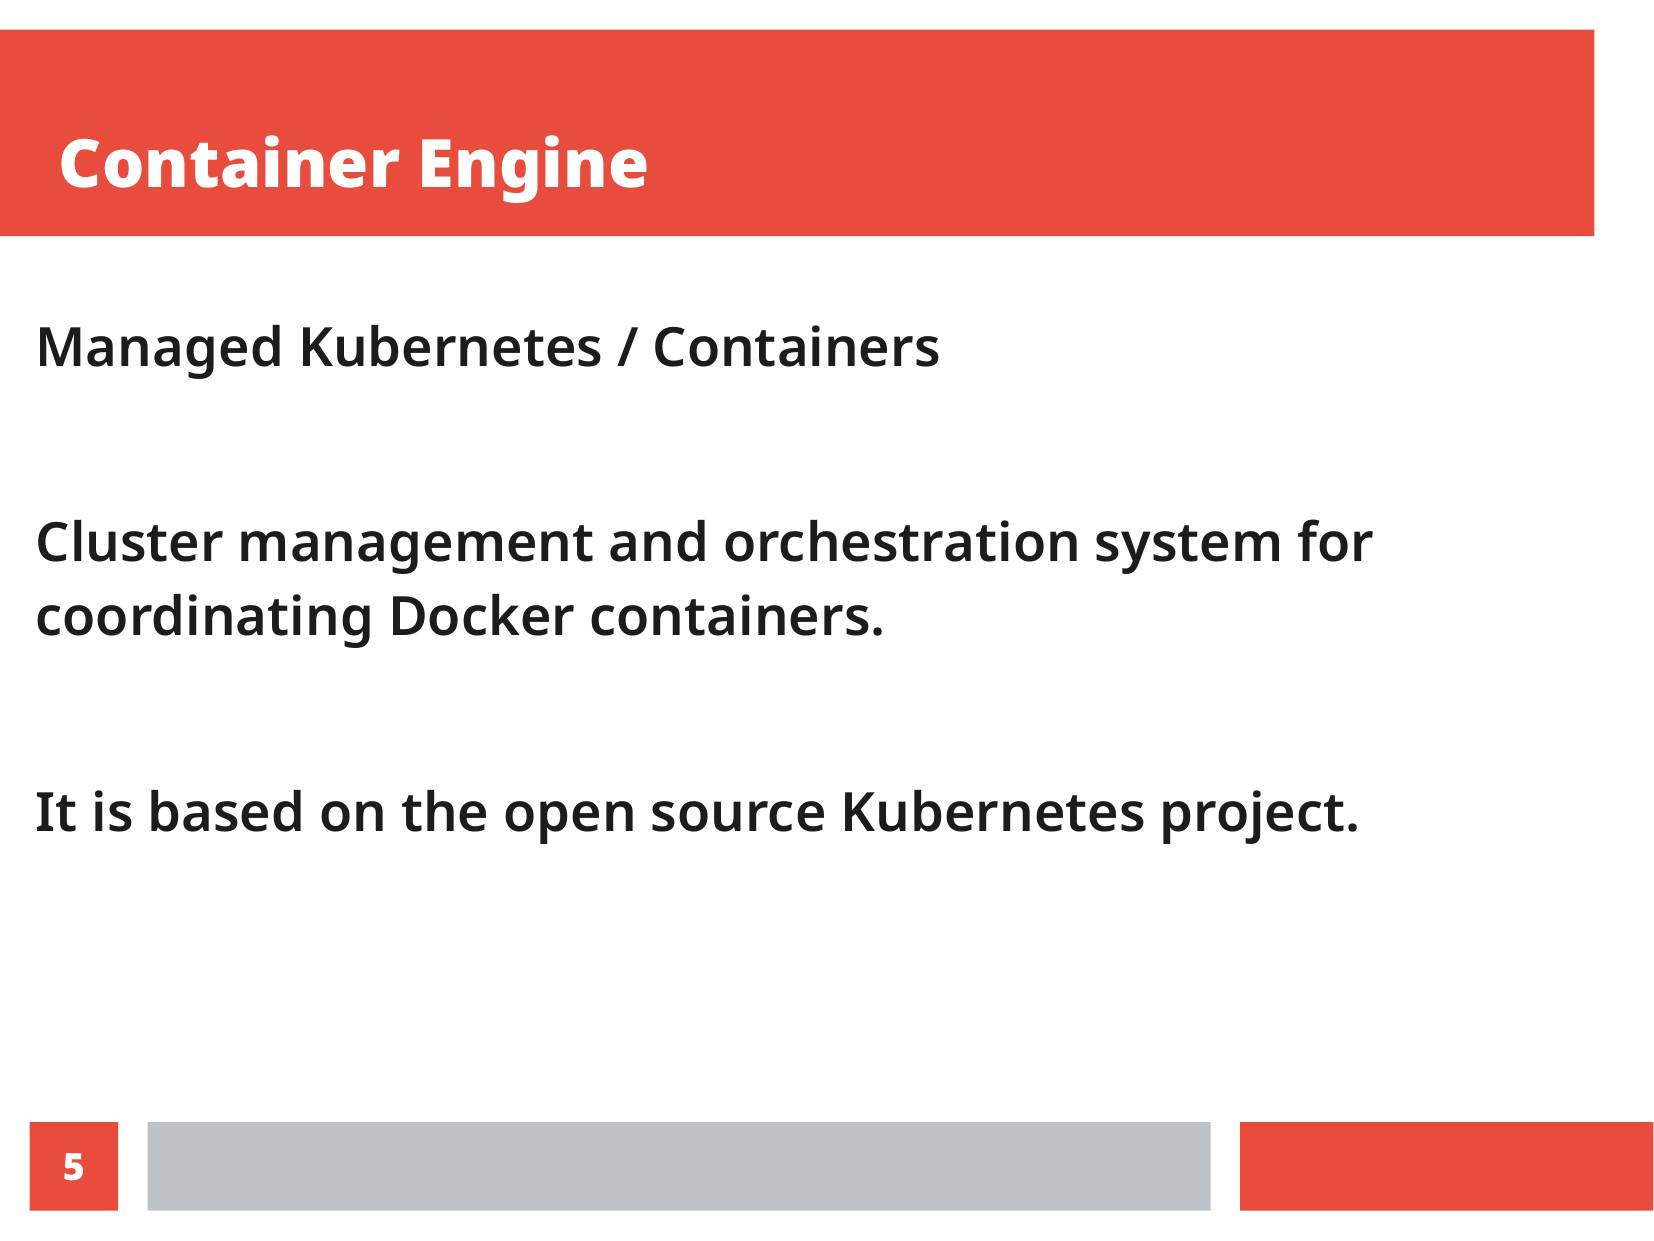

# Container Engine
Managed Kubernetes / Containers
Cluster management and orchestration system for coordinating Docker containers.
It is based on the open source Kubernetes project.
5